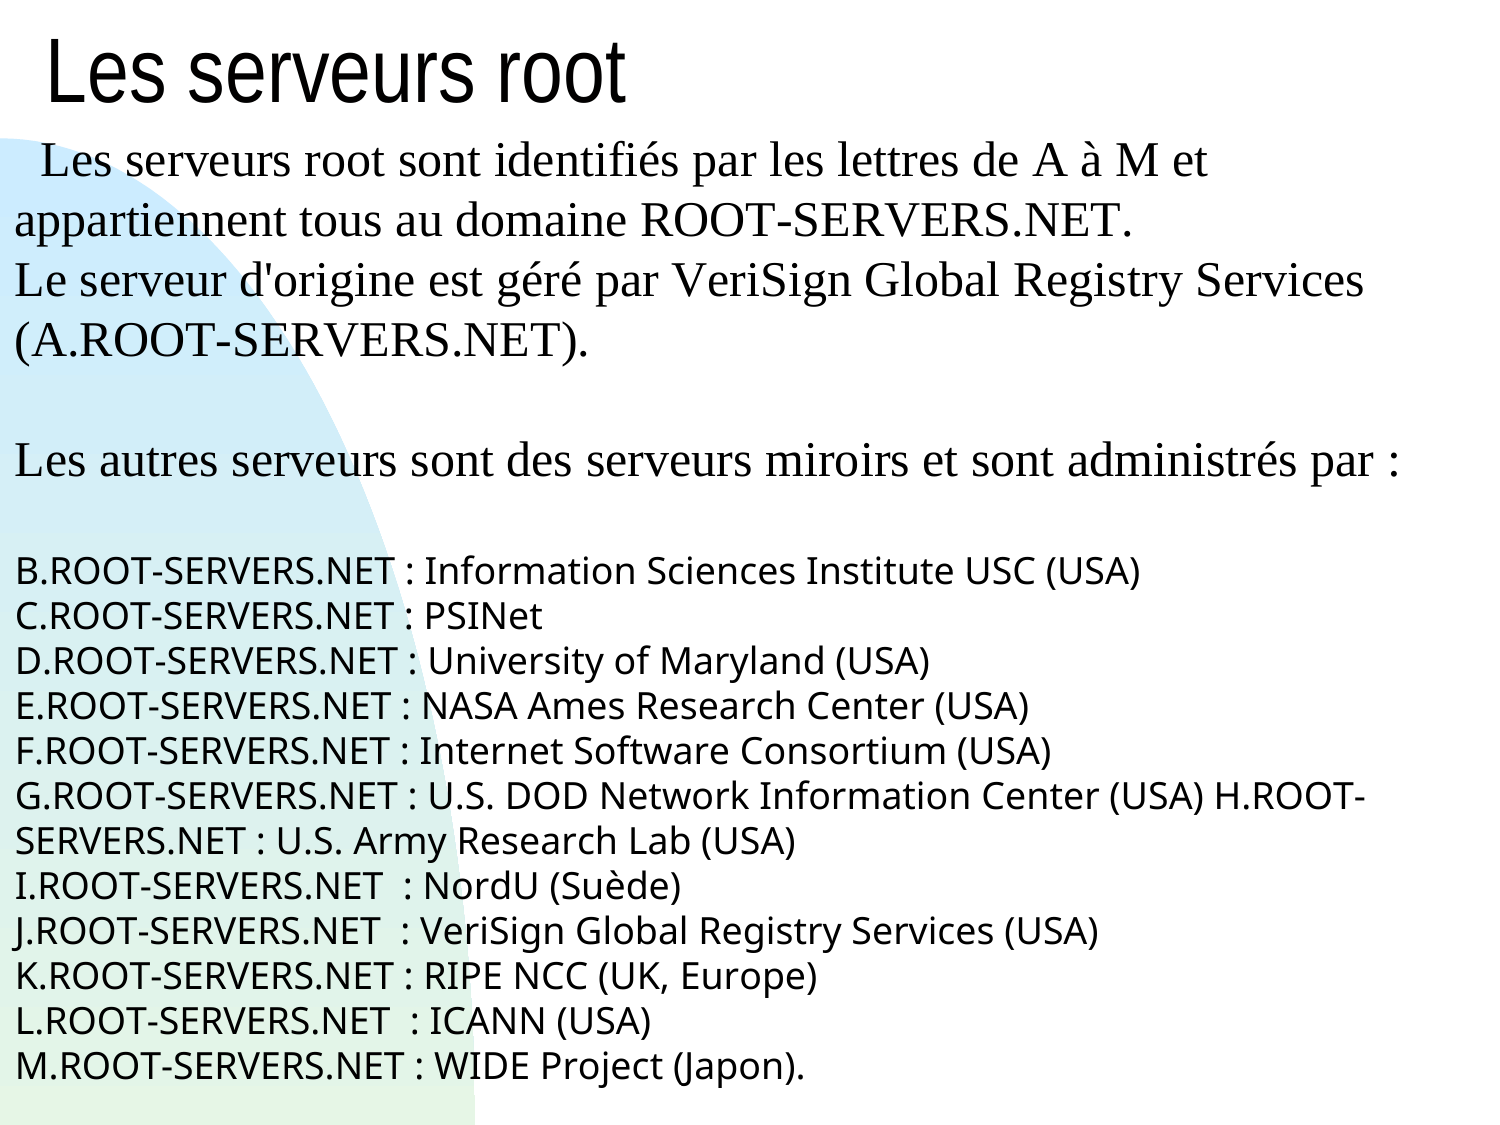

# Les serveurs root
  Les serveurs root sont identifiés par les lettres de A à M et appartiennent tous au domaine ROOT-SERVERS.NET.
Le serveur d'origine est géré par VeriSign Global Registry Services (A.ROOT-SERVERS.NET).
Les autres serveurs sont des serveurs miroirs et sont administrés par :
B.ROOT-SERVERS.NET : Information Sciences Institute USC (USA)
C.ROOT-SERVERS.NET : PSINet
D.ROOT-SERVERS.NET : University of Maryland (USA)
E.ROOT-SERVERS.NET : NASA Ames Research Center (USA)
F.ROOT-SERVERS.NET : Internet Software Consortium (USA)
G.ROOT-SERVERS.NET : U.S. DOD Network Information Center (USA) H.ROOT-SERVERS.NET : U.S. Army Research Lab (USA)
I.ROOT-SERVERS.NET : NordU (Suède)
J.ROOT-SERVERS.NET : VeriSign Global Registry Services (USA)
K.ROOT-SERVERS.NET : RIPE NCC (UK, Europe)
L.ROOT-SERVERS.NET : ICANN (USA)
M.ROOT-SERVERS.NET : WIDE Project (Japon).